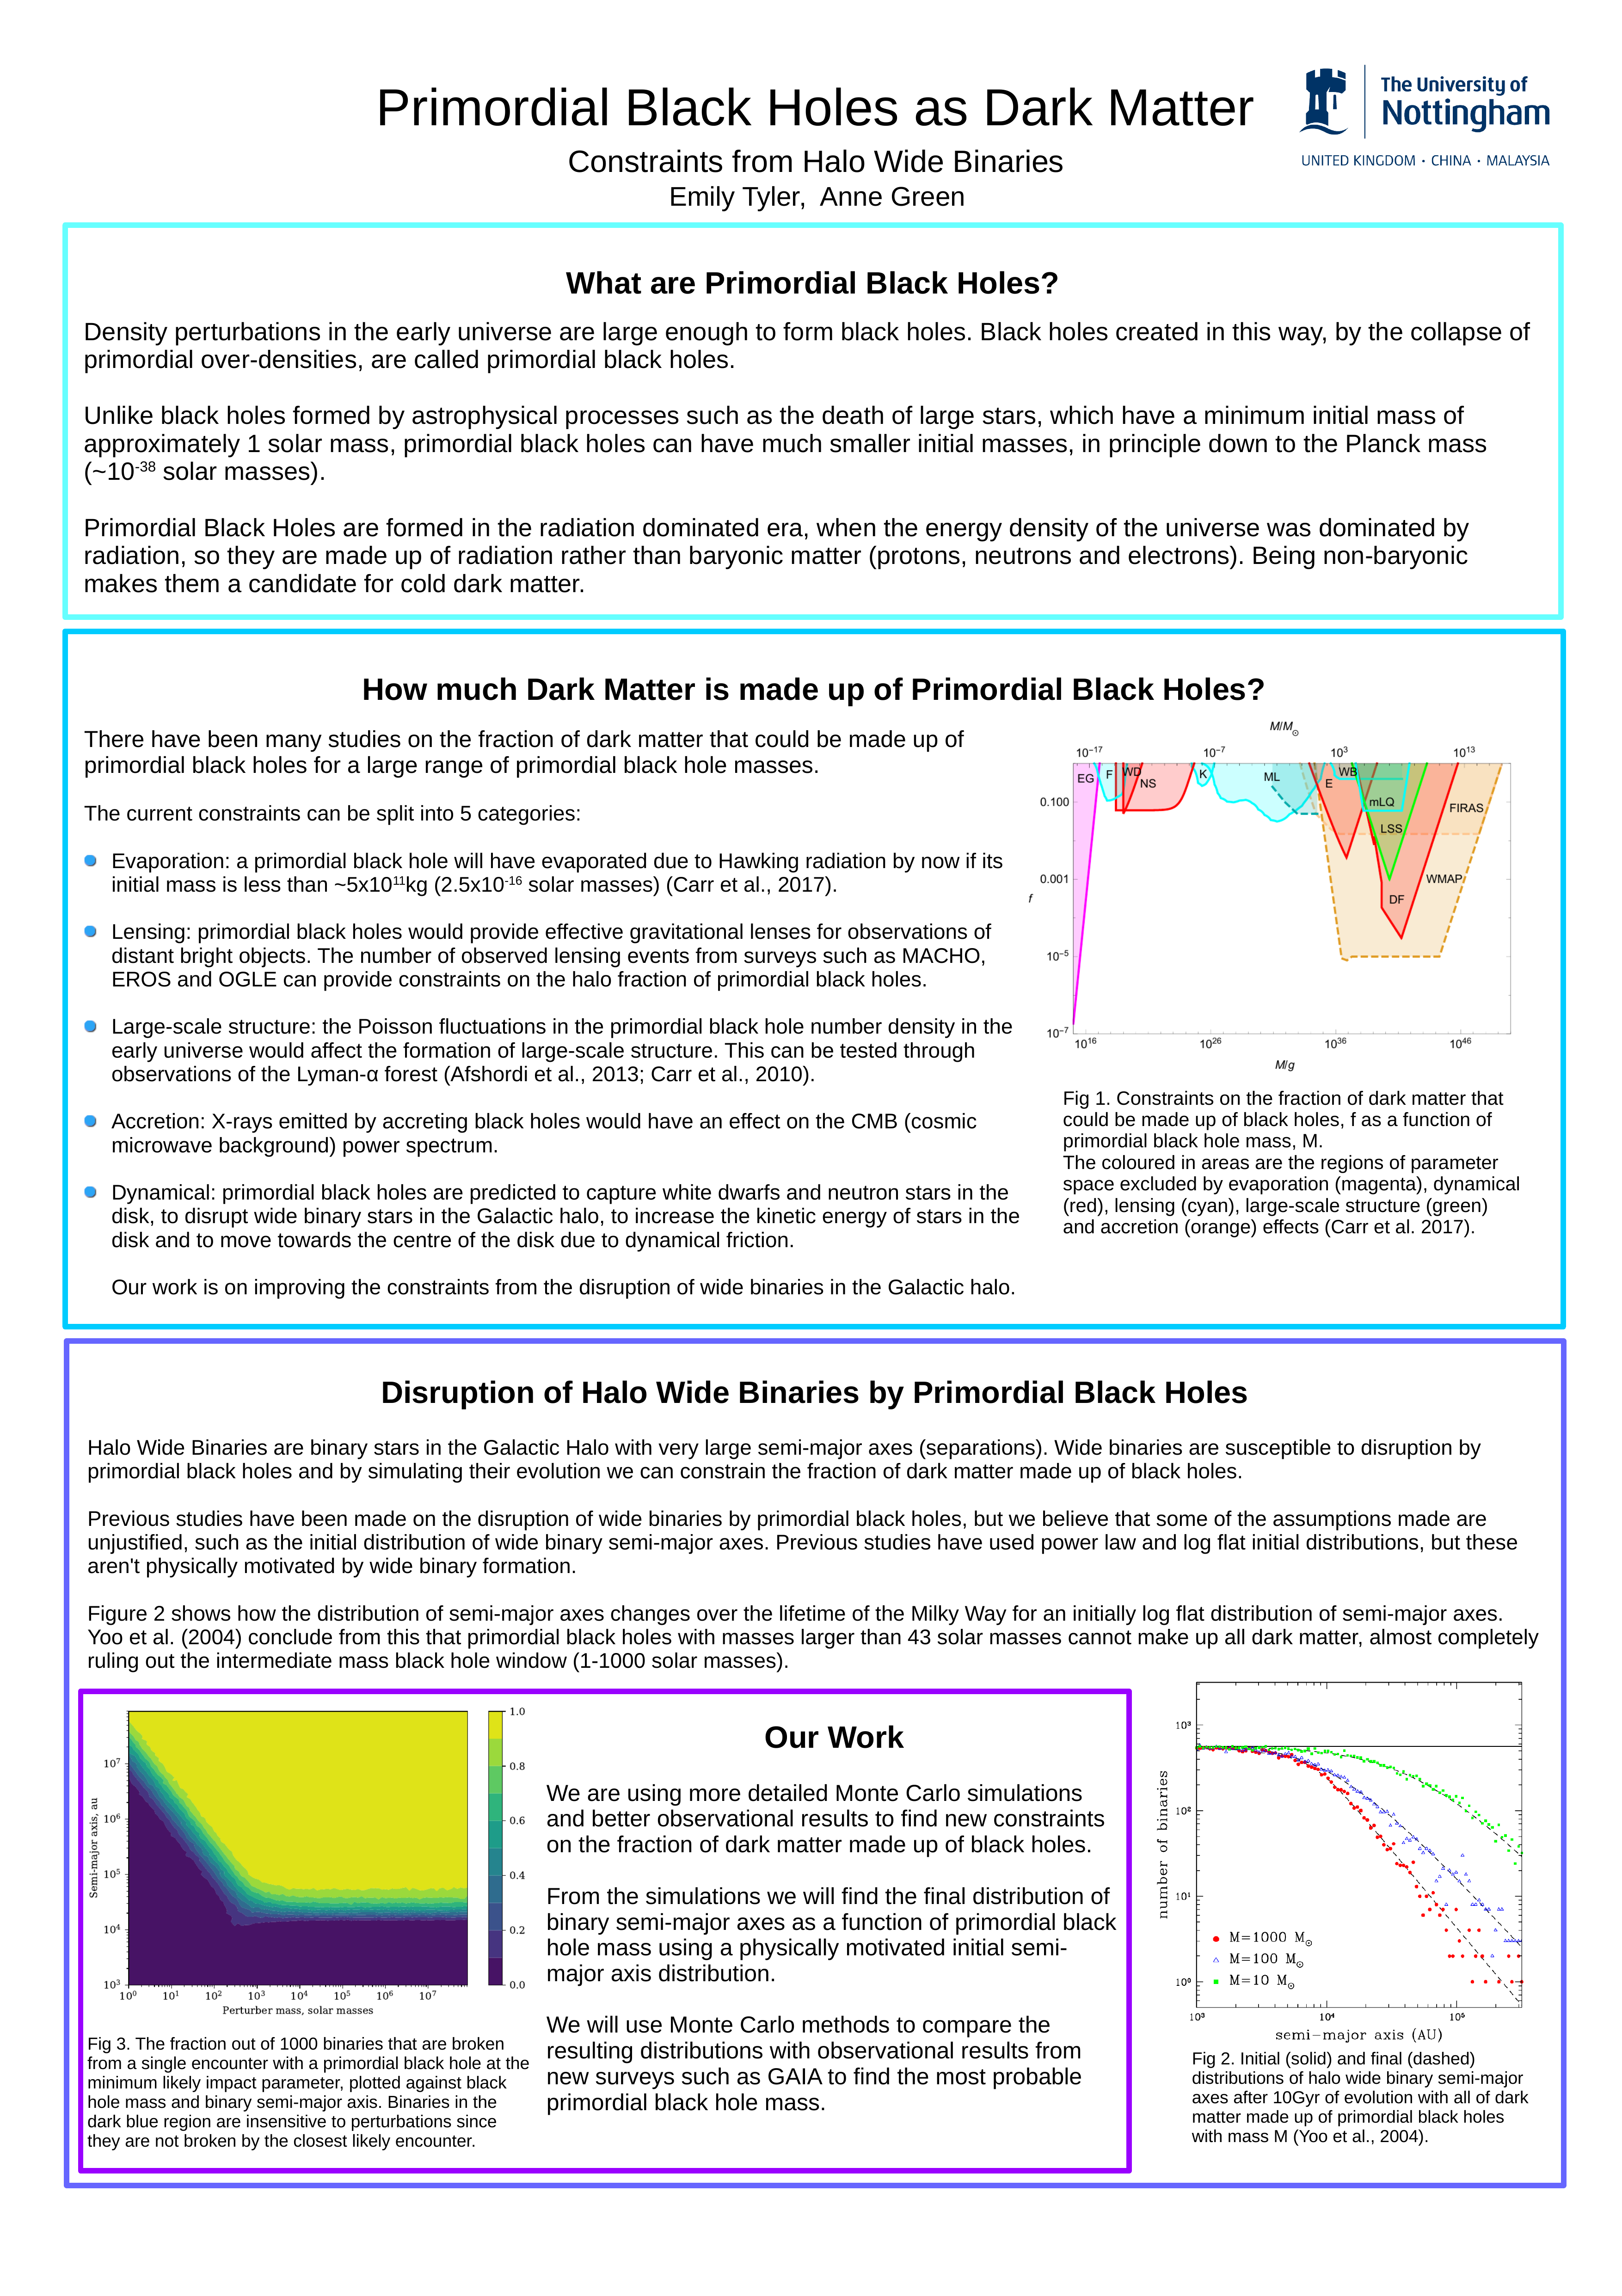

Primordial Black Holes as Dark Matter
Constraints from Halo Wide Binaries
Emily Tyler, Anne Green
What are Primordial Black Holes?
Density perturbations in the early universe are large enough to form black holes. Black holes created in this way, by the collapse of primordial over-densities, are called primordial black holes.
Unlike black holes formed by astrophysical processes such as the death of large stars, which have a minimum initial mass of approximately 1 solar mass, primordial black holes can have much smaller initial masses, in principle down to the Planck mass (~10-38 solar masses).
Primordial Black Holes are formed in the radiation dominated era, when the energy density of the universe was dominated by radiation, so they are made up of radiation rather than baryonic matter (protons, neutrons and electrons). Being non-baryonic makes them a candidate for cold dark matter.
How much Dark Matter is made up of Primordial Black Holes?
There have been many studies on the fraction of dark matter that could be made up of primordial black holes for a large range of primordial black hole masses.
The current constraints can be split into 5 categories:
Evaporation: a primordial black hole will have evaporated due to Hawking radiation by now if its initial mass is less than ~5x1011kg (2.5x10-16 solar masses) (Carr et al., 2017).
Lensing: primordial black holes would provide effective gravitational lenses for observations of distant bright objects. The number of observed lensing events from surveys such as MACHO, EROS and OGLE can provide constraints on the halo fraction of primordial black holes.
Large-scale structure: the Poisson fluctuations in the primordial black hole number density in the early universe would affect the formation of large-scale structure. This can be tested through observations of the Lyman-α forest (Afshordi et al., 2013; Carr et al., 2010).
Accretion: X-rays emitted by accreting black holes would have an effect on the CMB (cosmic microwave background) power spectrum.
Dynamical: primordial black holes are predicted to capture white dwarfs and neutron stars in the disk, to disrupt wide binary stars in the Galactic halo, to increase the kinetic energy of stars in the disk and to move towards the centre of the disk due to dynamical friction.
Our work is on improving the constraints from the disruption of wide binaries in the Galactic halo.
Fig 1. Constraints on the fraction of dark matter that could be made up of black holes, f as a function of primordial black hole mass, M.
The coloured in areas are the regions of parameter space excluded by evaporation (magenta), dynamical (red), lensing (cyan), large-scale structure (green) and accretion (orange) effects (Carr et al. 2017).
Disruption of Halo Wide Binaries by Primordial Black Holes
Halo Wide Binaries are binary stars in the Galactic Halo with very large semi-major axes (separations). Wide binaries are susceptible to disruption by primordial black holes and by simulating their evolution we can constrain the fraction of dark matter made up of black holes.
Previous studies have been made on the disruption of wide binaries by primordial black holes, but we believe that some of the assumptions made are unjustified, such as the initial distribution of wide binary semi-major axes. Previous studies have used power law and log flat initial distributions, but these aren't physically motivated by wide binary formation.
Figure 2 shows how the distribution of semi-major axes changes over the lifetime of the Milky Way for an initially log flat distribution of semi-major axes. Yoo et al. (2004) conclude from this that primordial black holes with masses larger than 43 solar masses cannot make up all dark matter, almost completely ruling out the intermediate mass black hole window (1-1000 solar masses).
Our Work
We are using more detailed Monte Carlo simulations and better observational results to find new constraints on the fraction of dark matter made up of black holes.
From the simulations we will find the final distribution of binary semi-major axes as a function of primordial black hole mass using a physically motivated initial semi-major axis distribution.
We will use Monte Carlo methods to compare the resulting distributions with observational results from new surveys such as GAIA to find the most probable primordial black hole mass.
Fig 3. The fraction out of 1000 binaries that are broken from a single encounter with a primordial black hole at the minimum likely impact parameter, plotted against black hole mass and binary semi-major axis. Binaries in the dark blue region are insensitive to perturbations since they are not broken by the closest likely encounter.
Fig 2. Initial (solid) and final (dashed) distributions of halo wide binary semi-major axes after 10Gyr of evolution with all of dark matter made up of primordial black holes with mass M (Yoo et al., 2004).